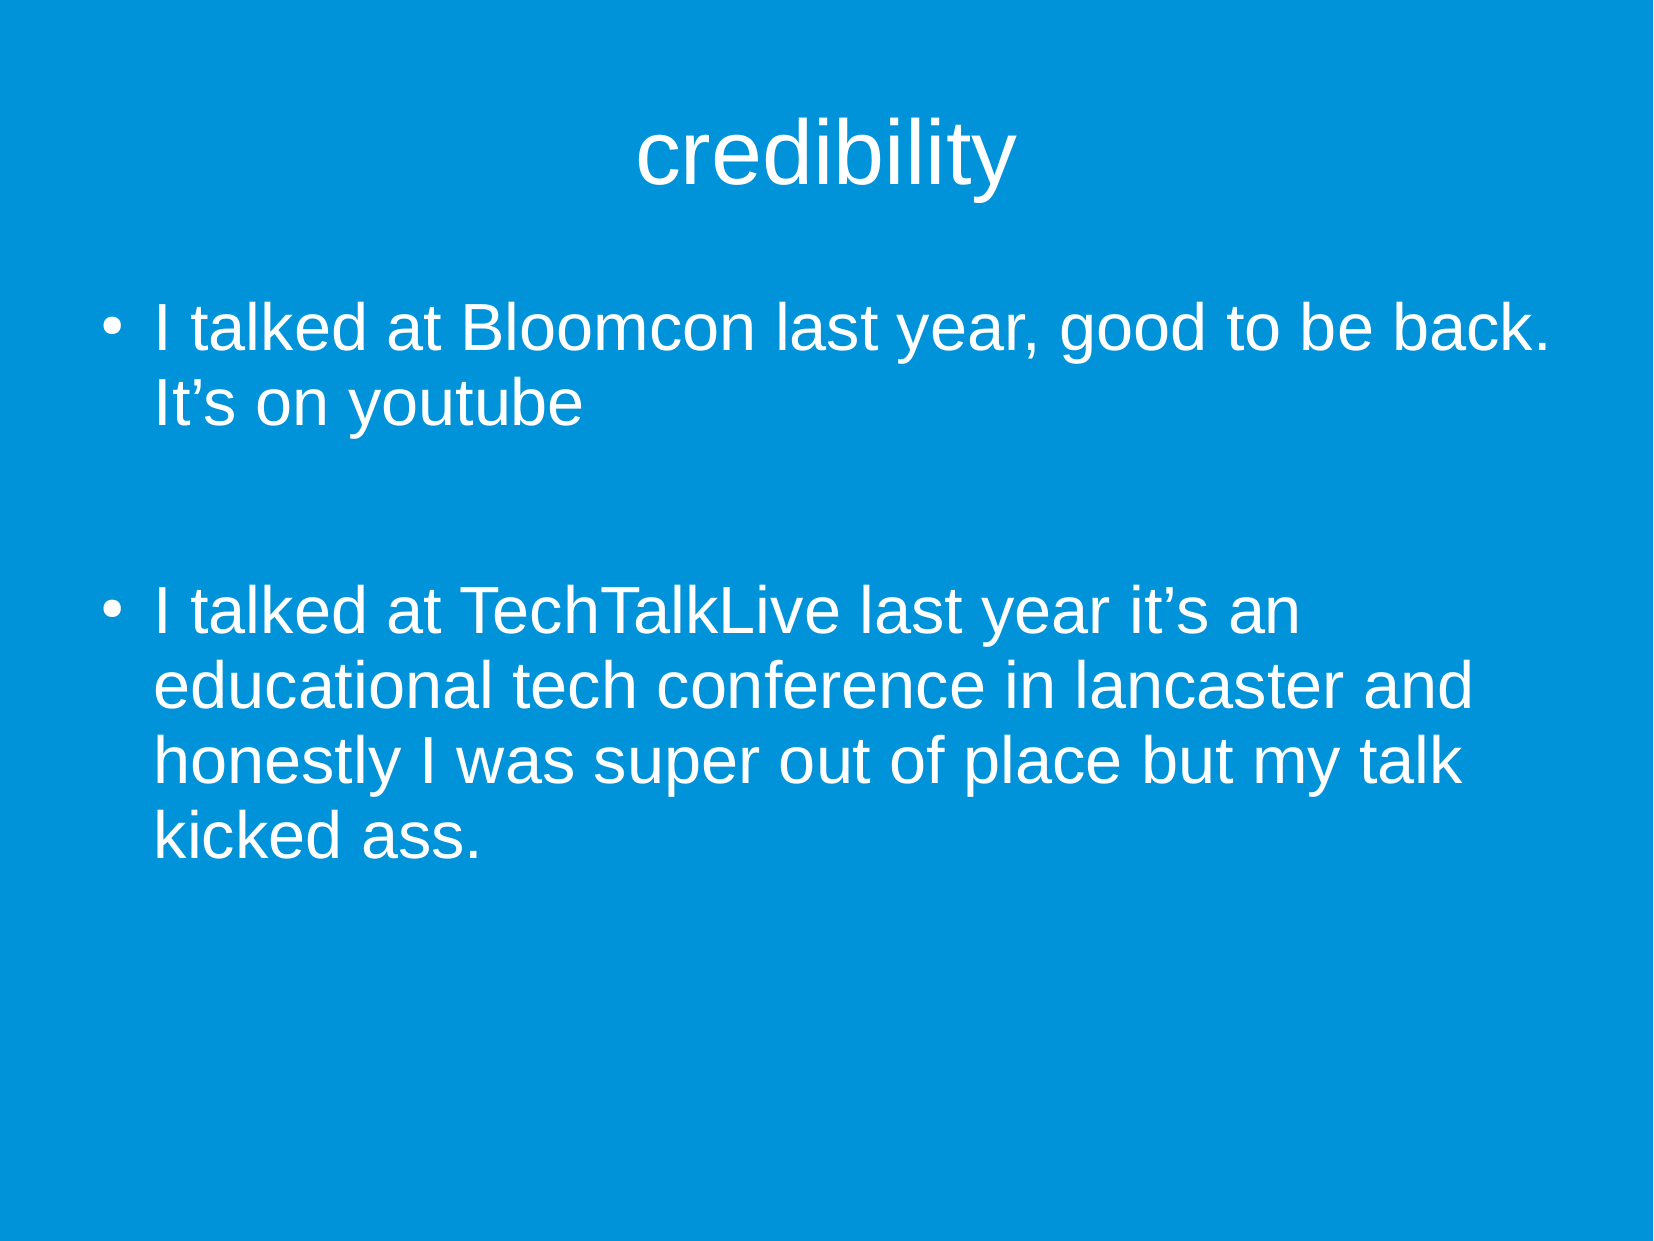

# credibility
I talked at Bloomcon last year, good to be back. It’s on youtube
I talked at TechTalkLive last year it’s an educational tech conference in lancaster and honestly I was super out of place but my talk kicked ass.